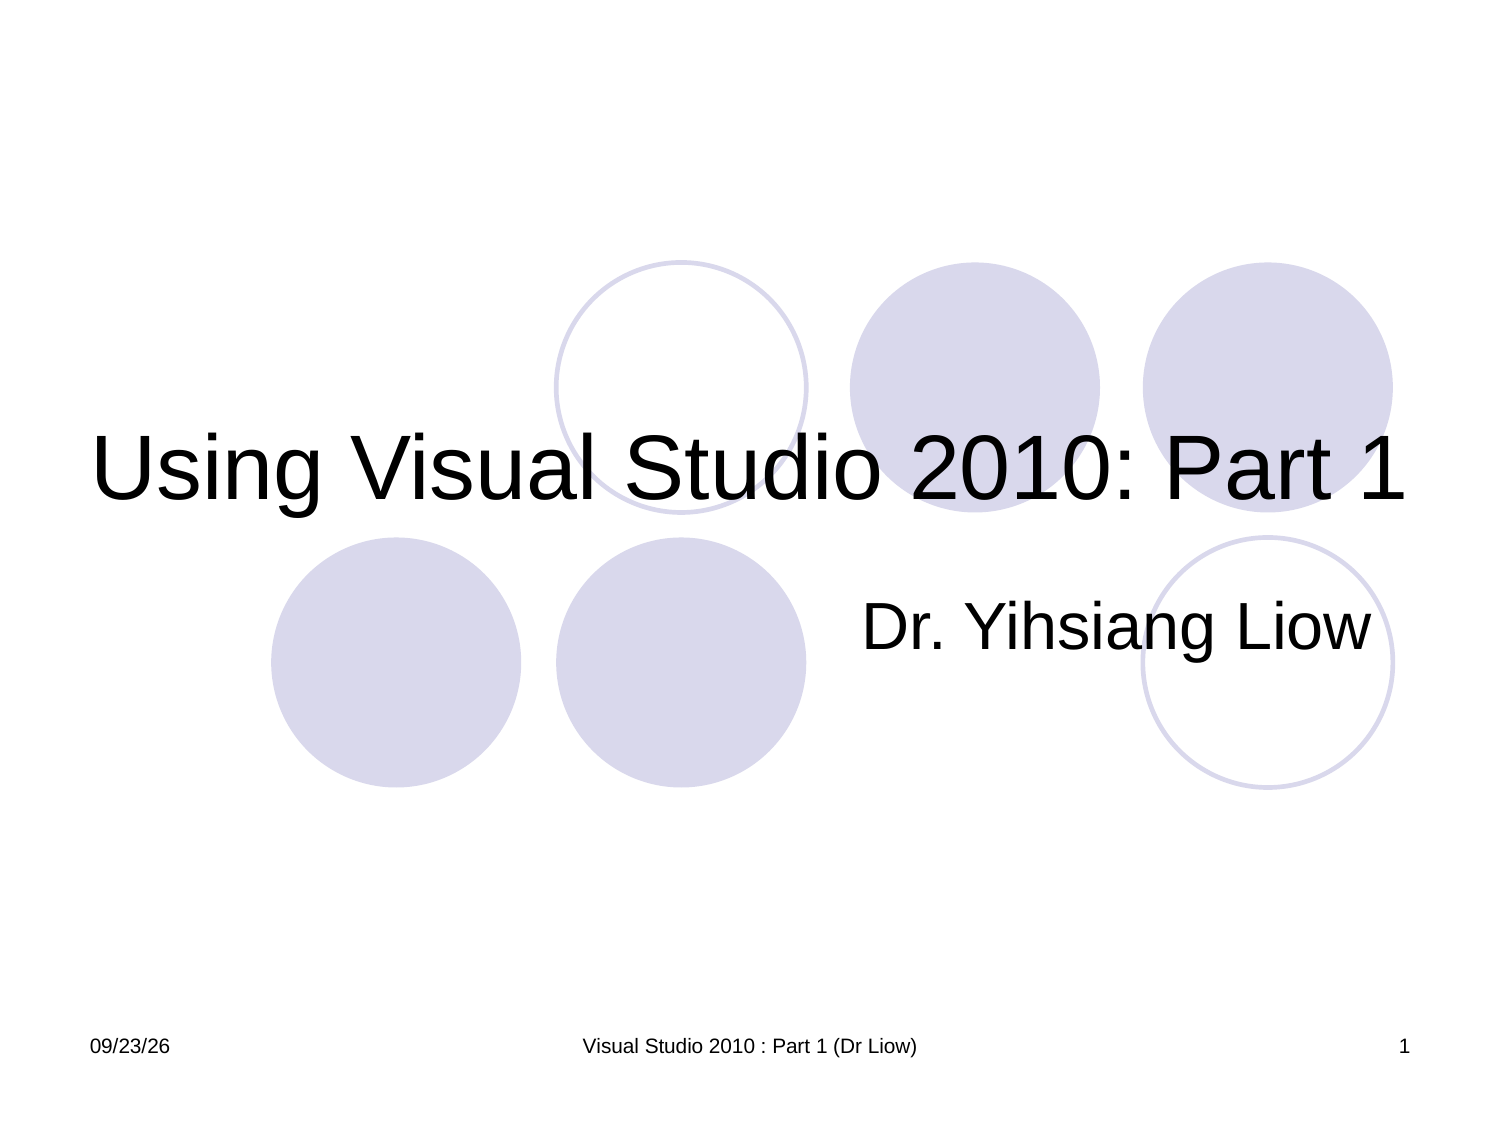

# Using Visual Studio 2010: Part 1
Dr. Yihsiang Liow
Visual Studio 2010 : Part 1 (Dr Liow)